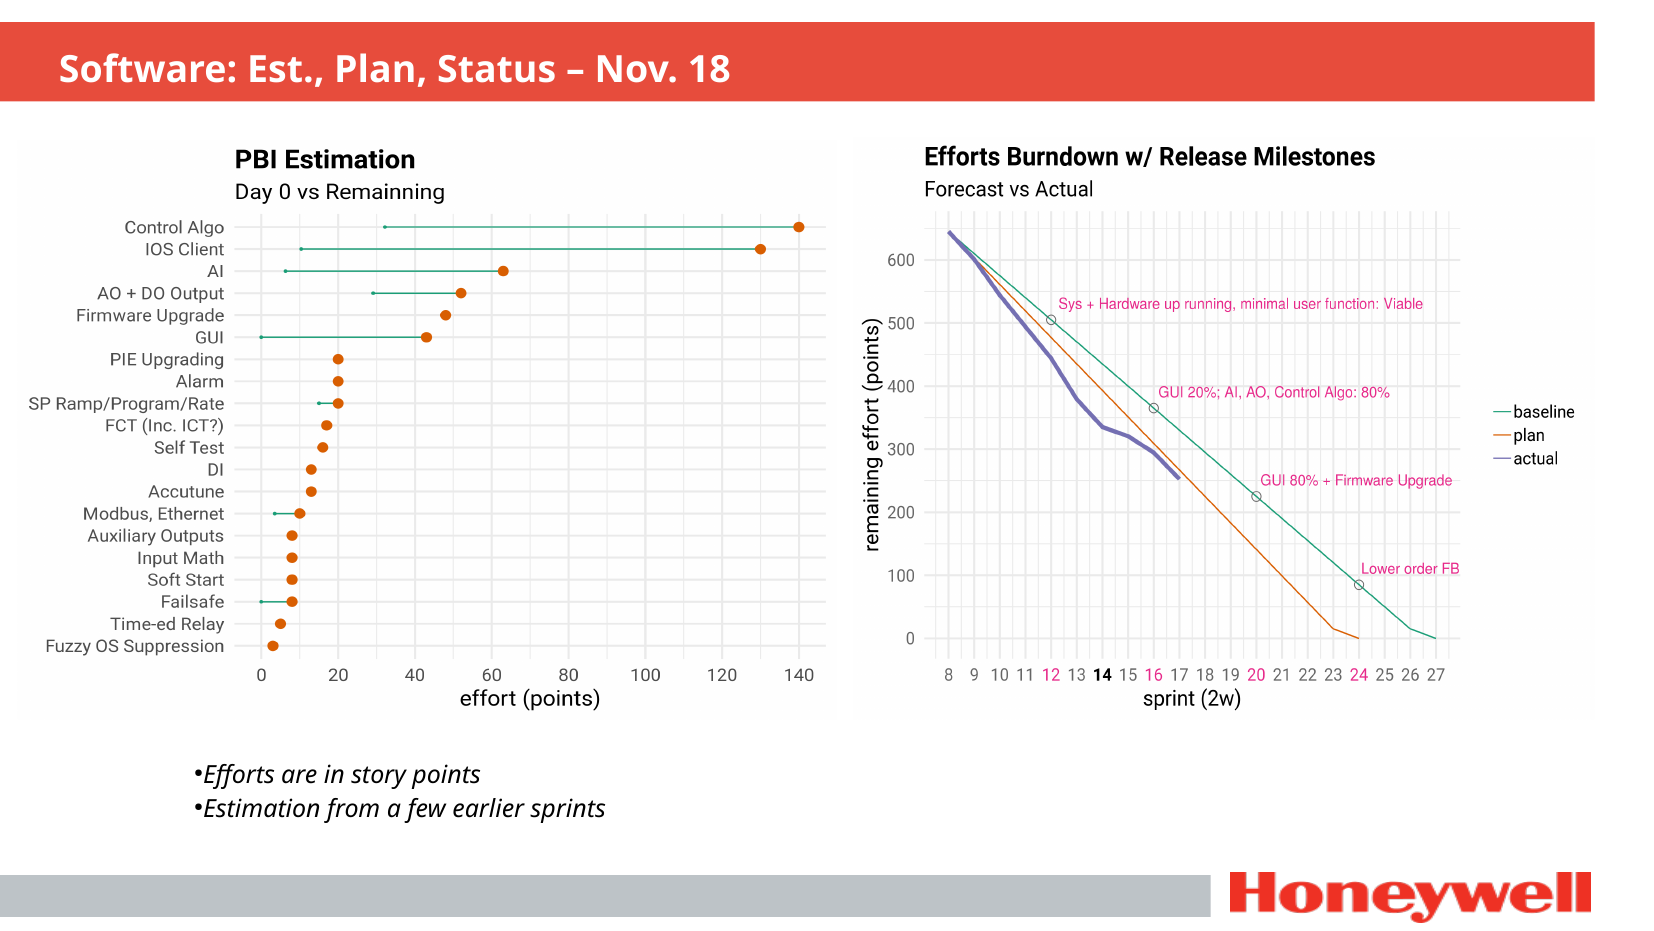

# Software: Est., Plan, Status – Nov. 18
Efforts are in story points
Estimation from a few earlier sprints